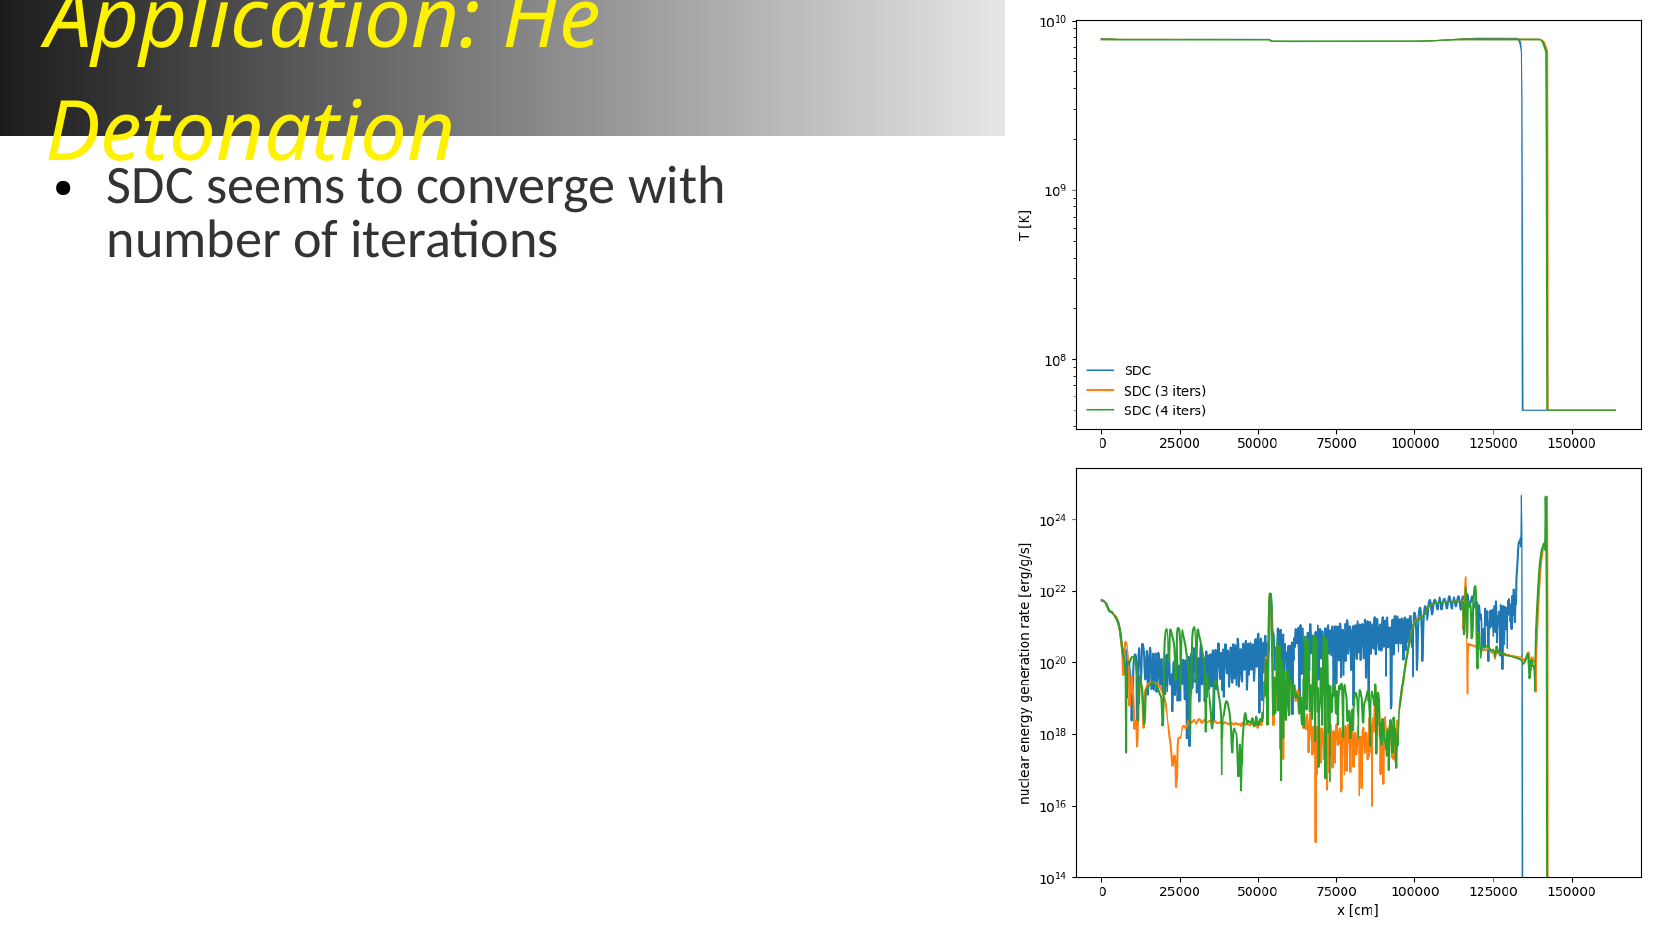

# Application: He Detonation
SDC seems to converge with number of iterations